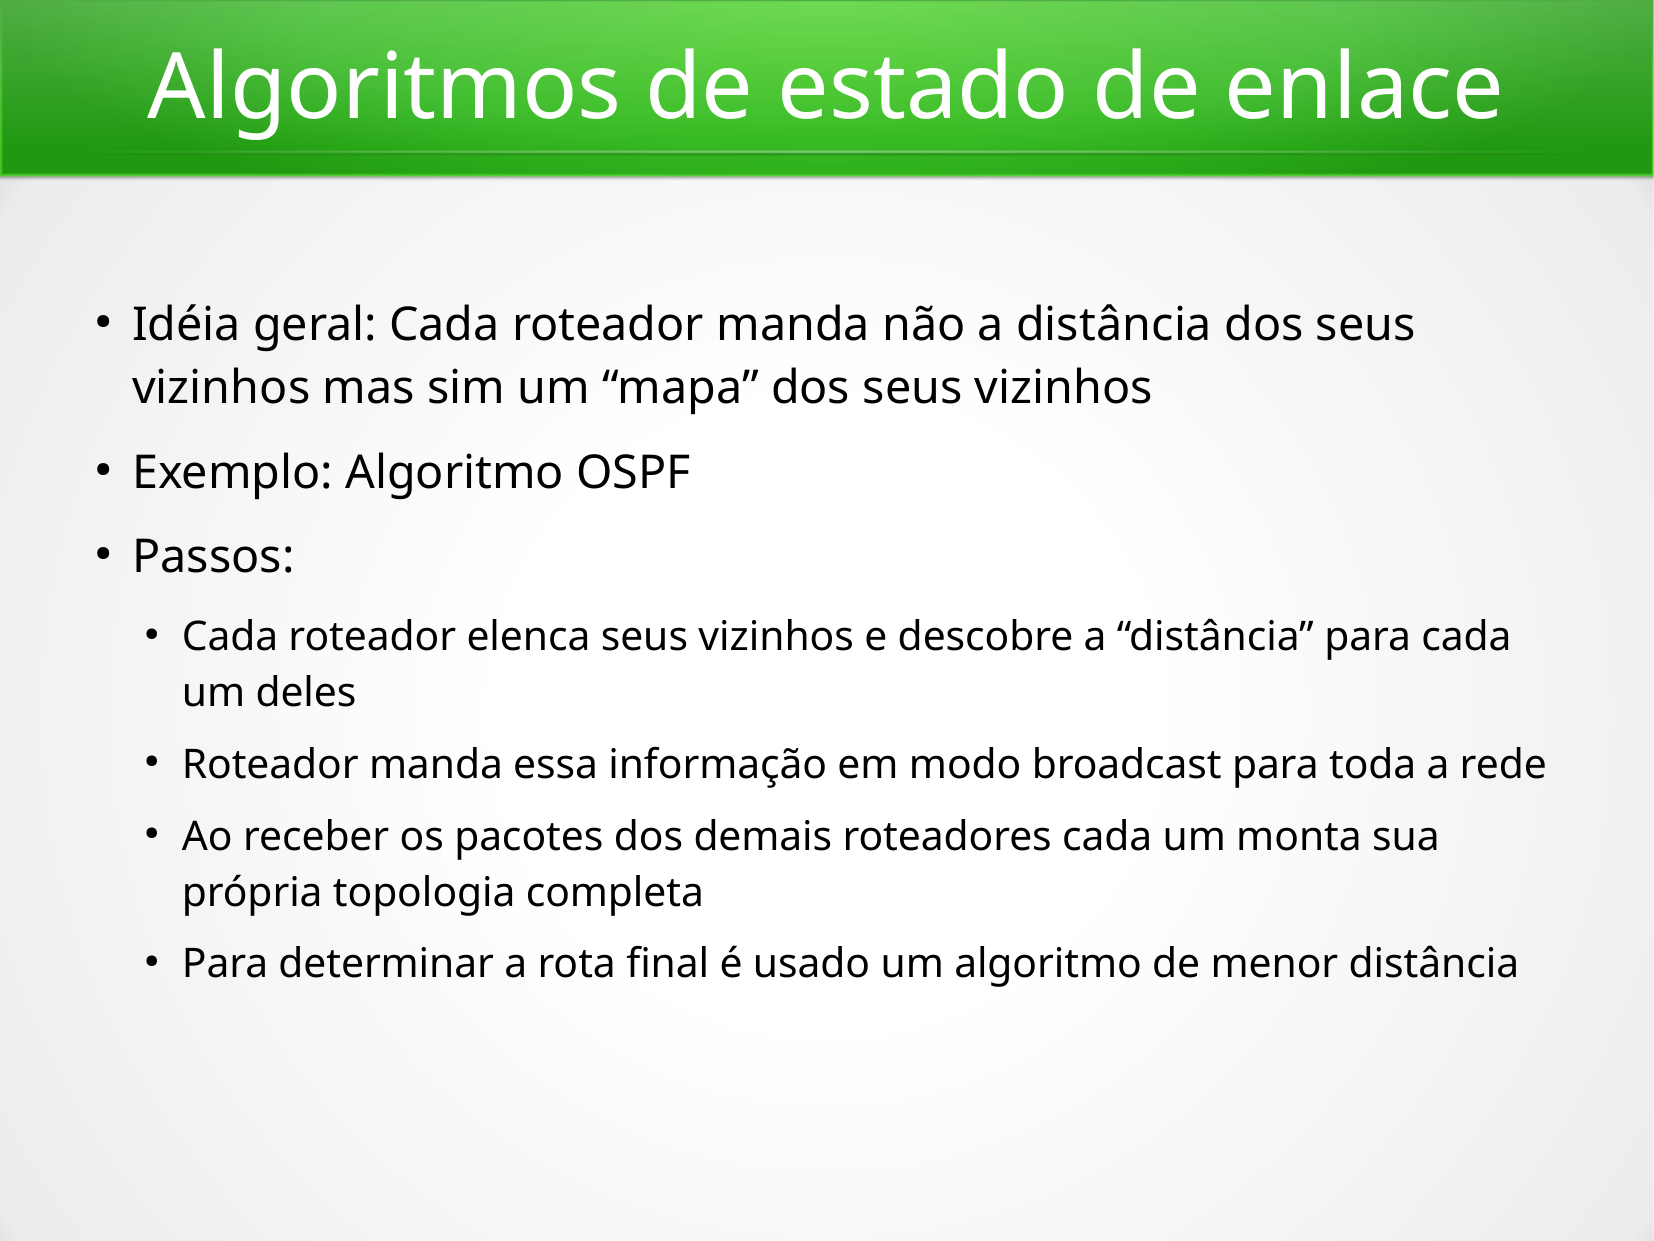

# Algoritmos de estado de enlace
Idéia geral: Cada roteador manda não a distância dos seus vizinhos mas sim um “mapa” dos seus vizinhos
Exemplo: Algoritmo OSPF
Passos:
Cada roteador elenca seus vizinhos e descobre a “distância” para cada um deles
Roteador manda essa informação em modo broadcast para toda a rede
Ao receber os pacotes dos demais roteadores cada um monta sua própria topologia completa
Para determinar a rota final é usado um algoritmo de menor distância